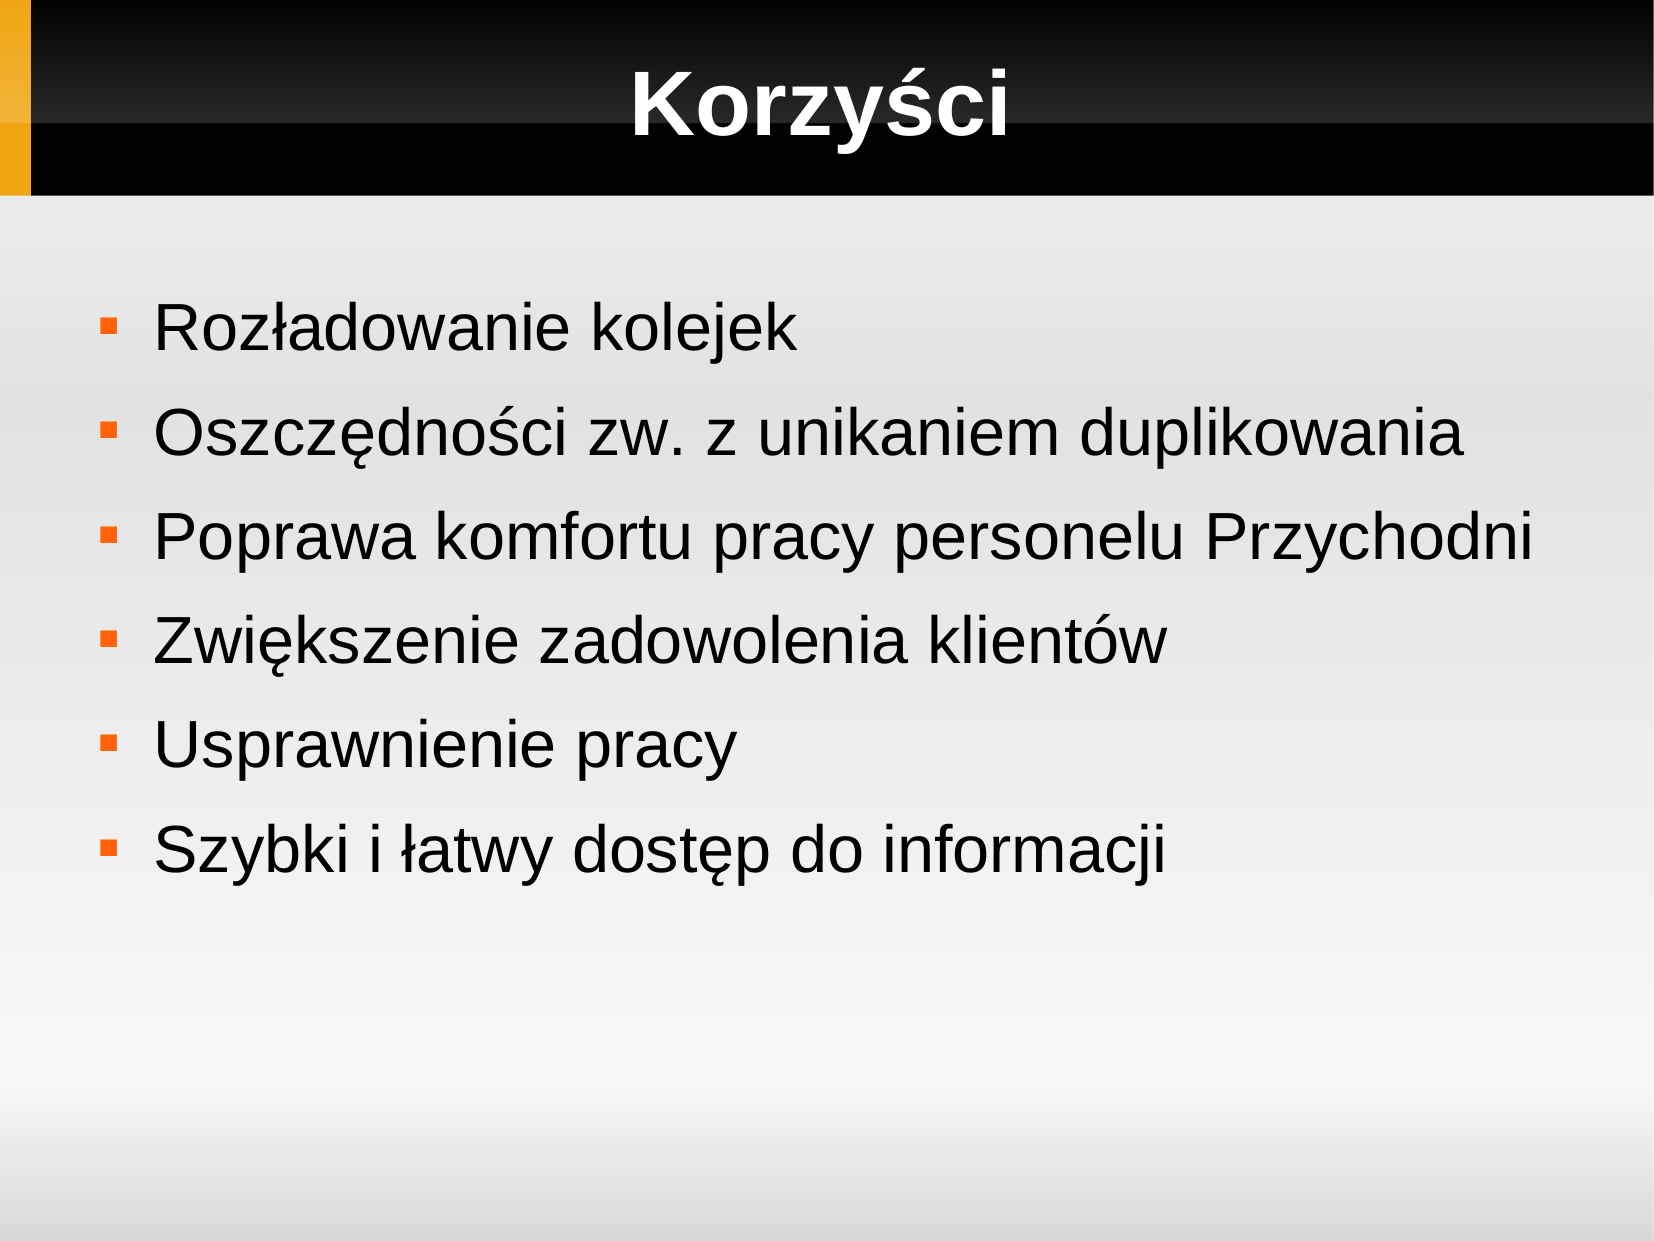

# Korzyści
Rozładowanie kolejek
Oszczędności zw. z unikaniem duplikowania
Poprawa komfortu pracy personelu Przychodni
Zwiększenie zadowolenia klientów
Usprawnienie pracy
Szybki i łatwy dostęp do informacji